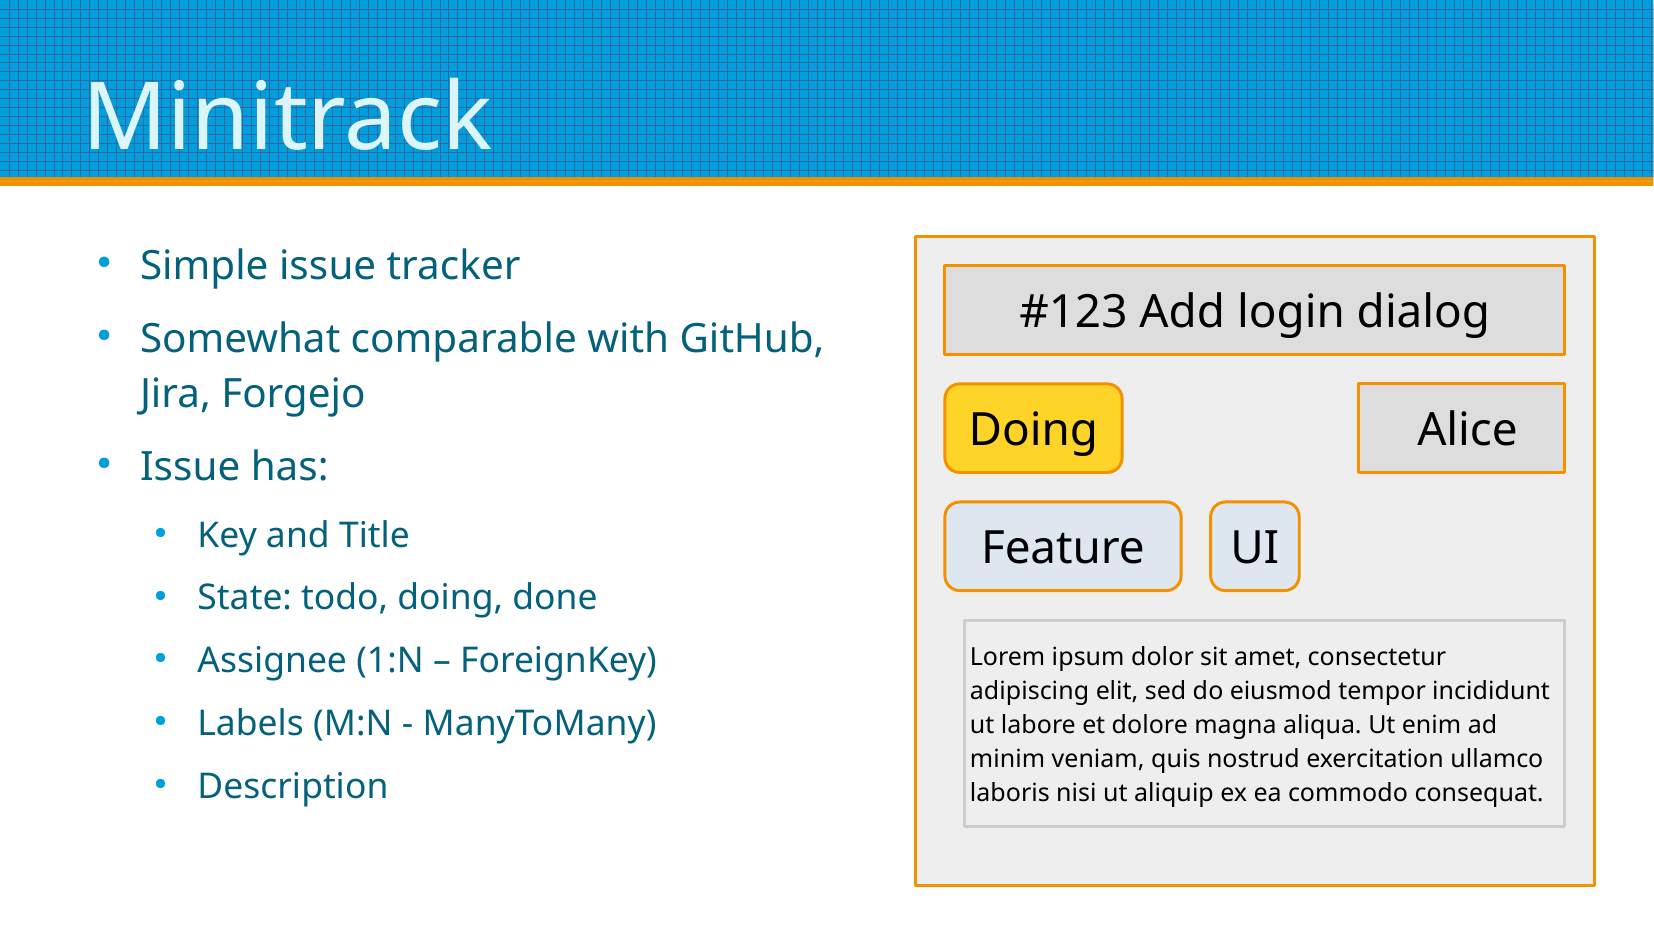

# Minitrack
Simple issue tracker
Somewhat comparable with GitHub, Jira, Forgejo
Issue has:
Key and Title
State: todo, doing, done
Assignee (1:N – ForeignKey)
Labels (M:N - ManyToMany)
Description
#123 Add login dialog
Doing
👩‍🦳 Alice
Feature
UI
Lorem ipsum dolor sit amet, consectetur adipiscing elit, sed do eiusmod tempor incididunt ut labore et dolore magna aliqua. Ut enim ad minim veniam, quis nostrud exercitation ullamco laboris nisi ut aliquip ex ea commodo consequat.